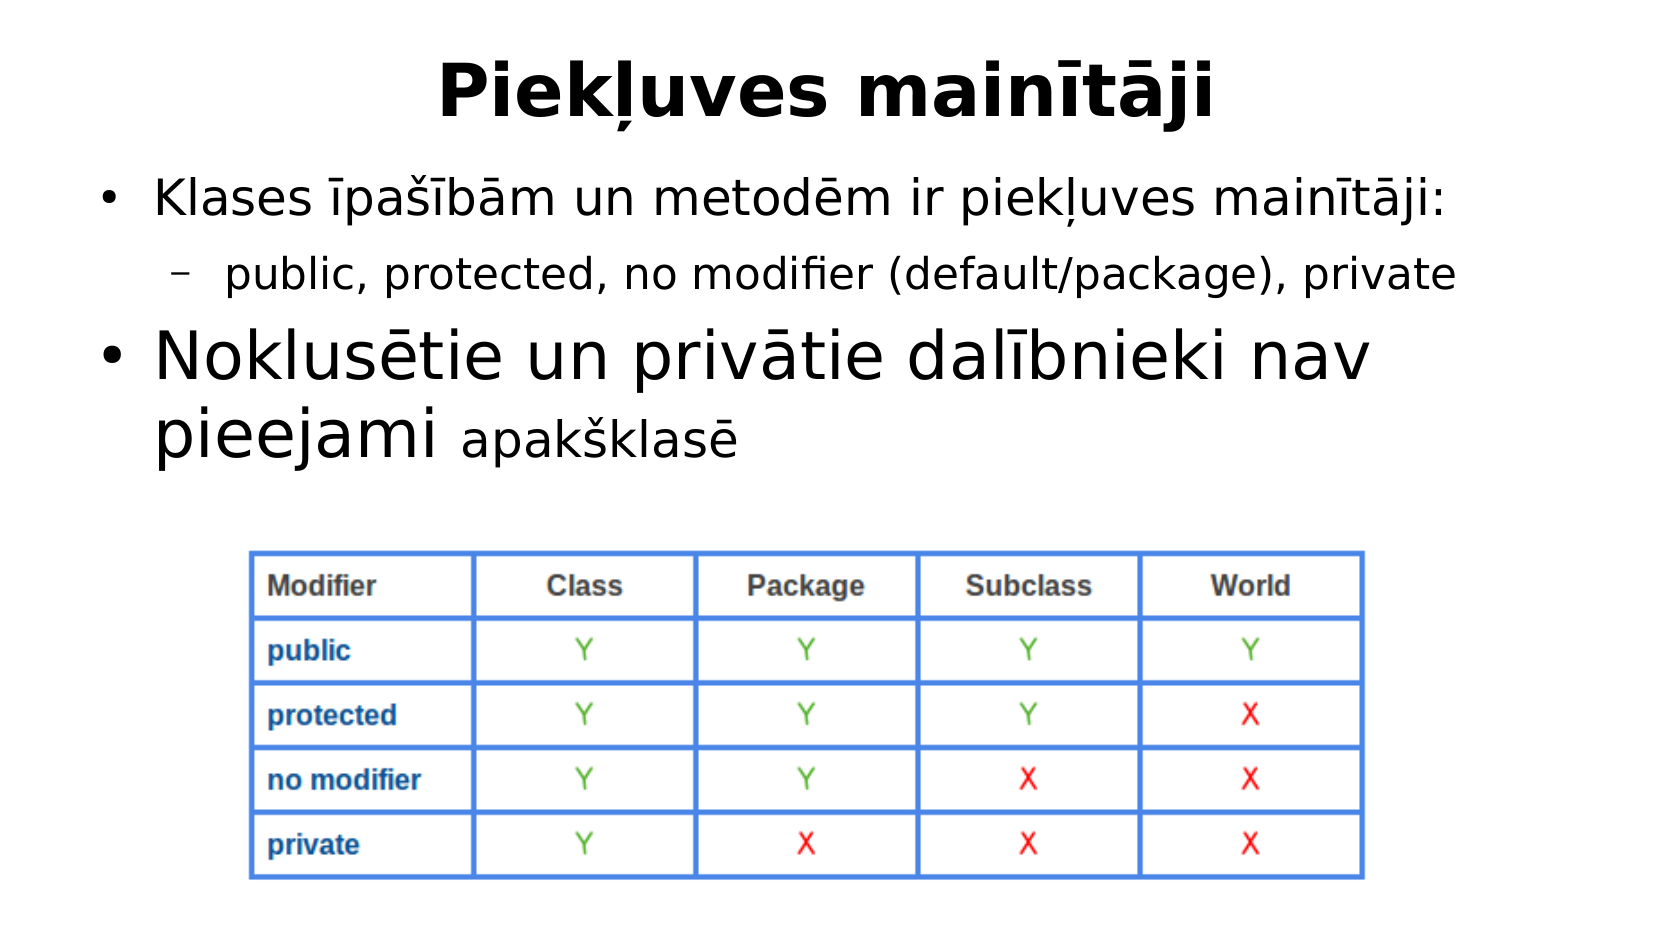

# Piekļuves mainītāji
Klases īpašībām un metodēm ir piekļuves mainītāji:
public, protected, no modifier (default/package), private
Noklusētie un privātie dalībnieki nav pieejami apakšklasē